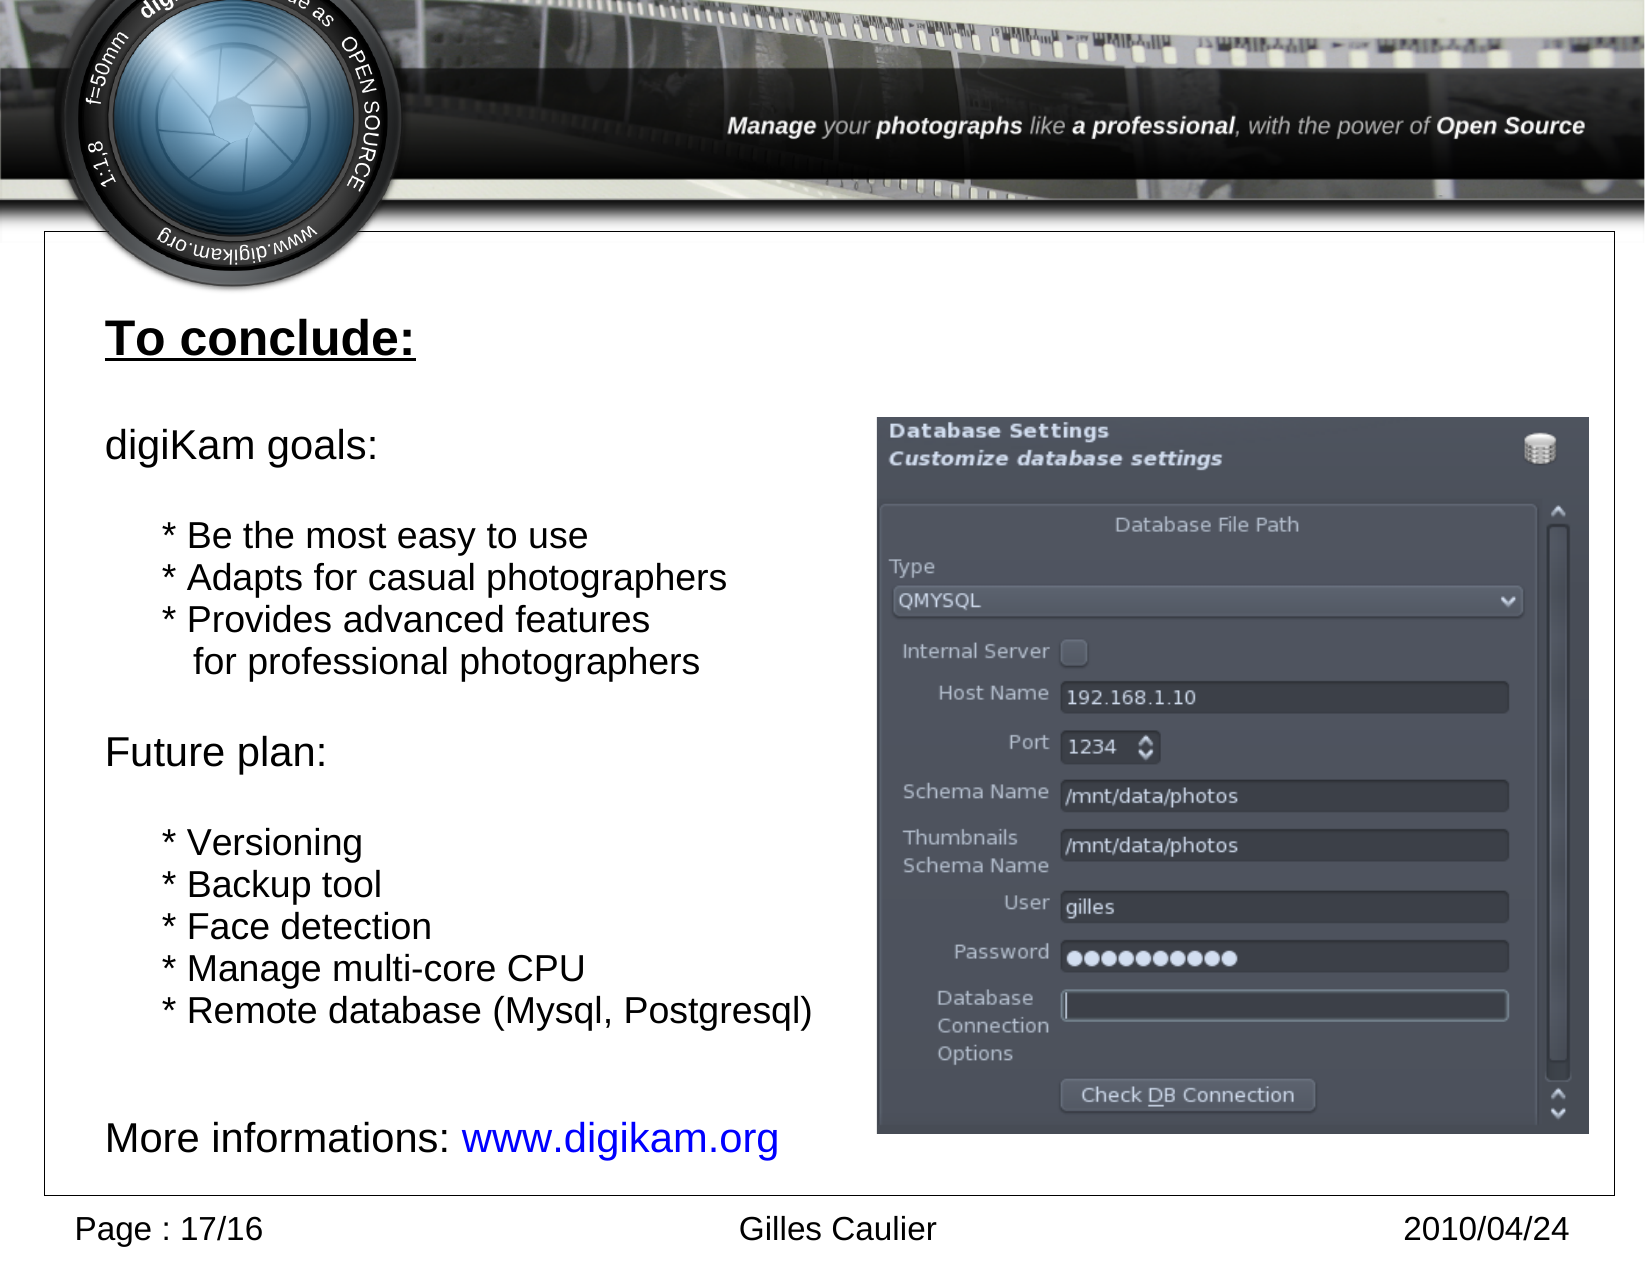

# To conclude: digiKam goals: * Be the most easy to use * Adapts for casual photographers * Provides advanced features for professional photographers Future plan: * Versioning * Backup tool * Face detection * Manage multi-core CPU * Remote database (Mysql, Postgresql) More informations: www.digikam.org
Page : /16							Gilles Caulier							2010/04/24